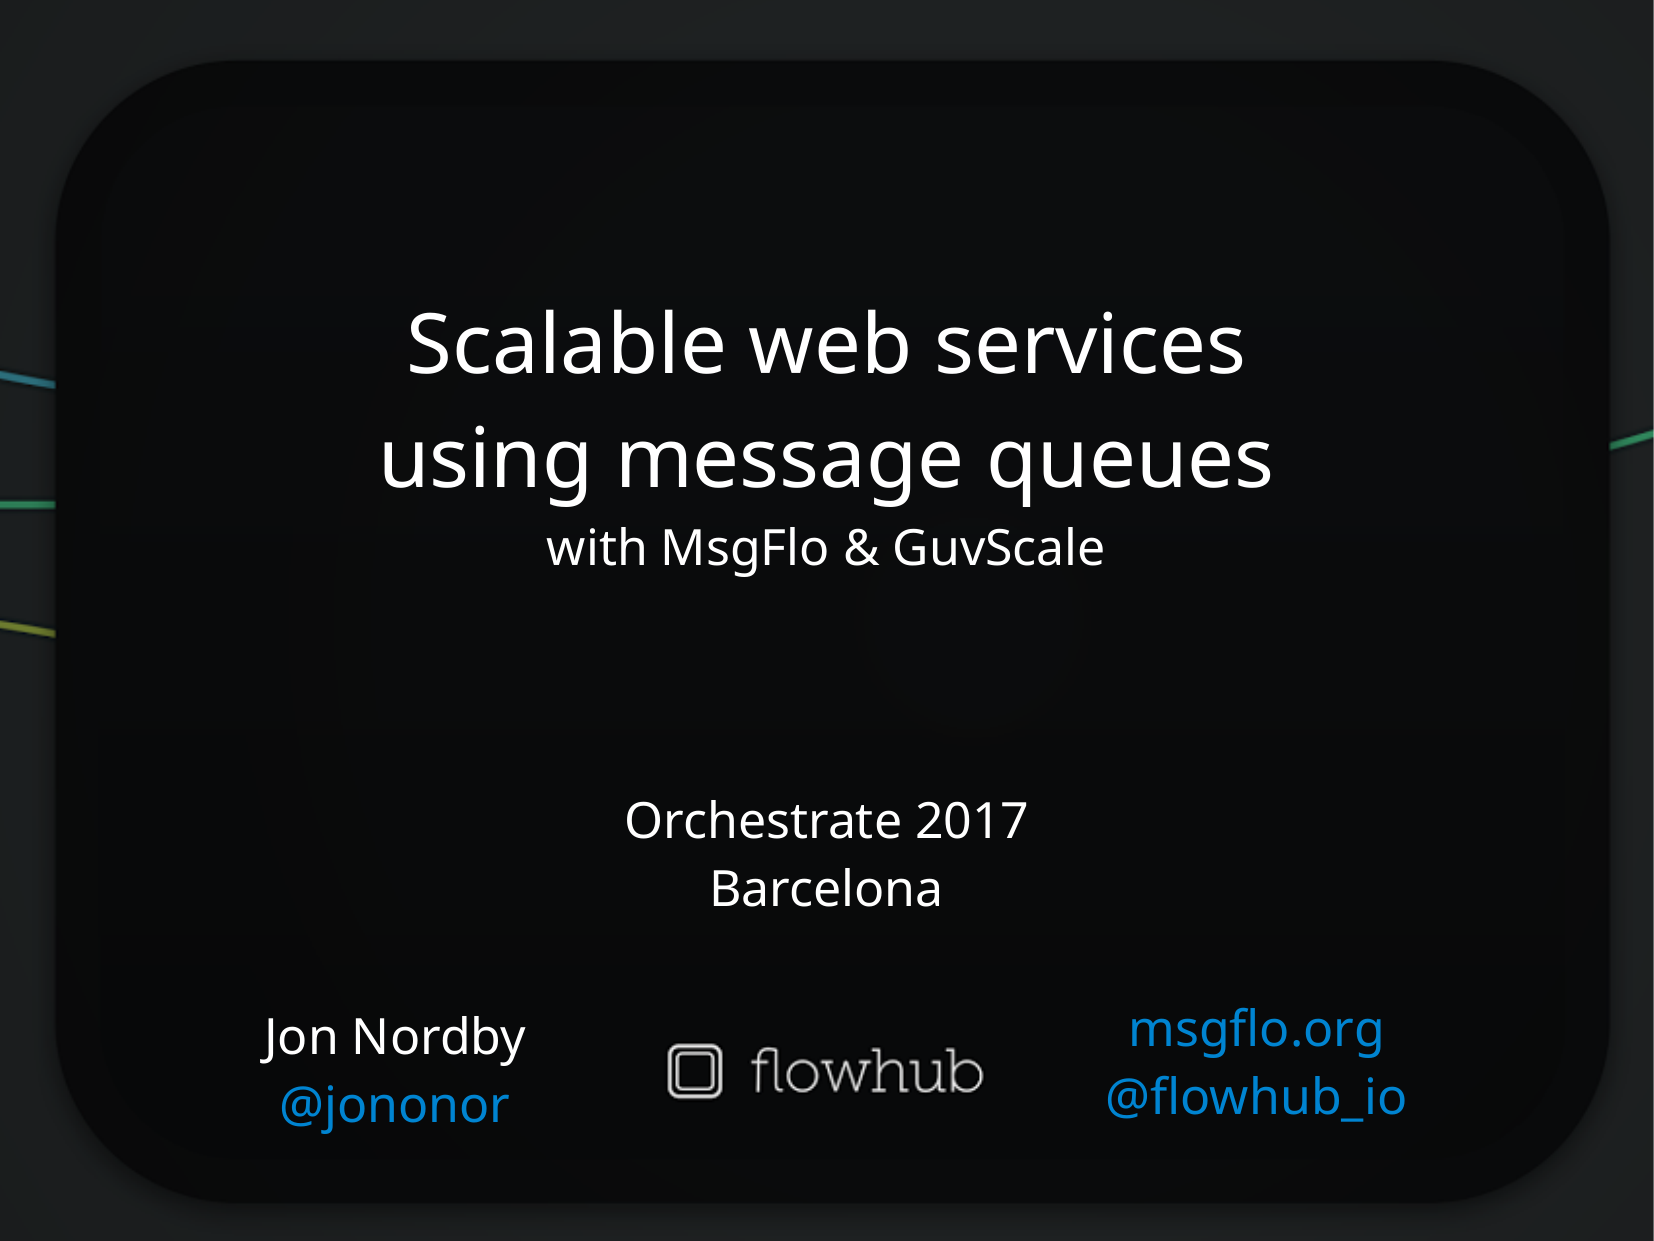

# Scalable web services using message queues
with MsgFlo & GuvScale
Orchestrate 2017
Barcelona
msgflo.org
@flowhub_io
Jon Nordby
@jononor